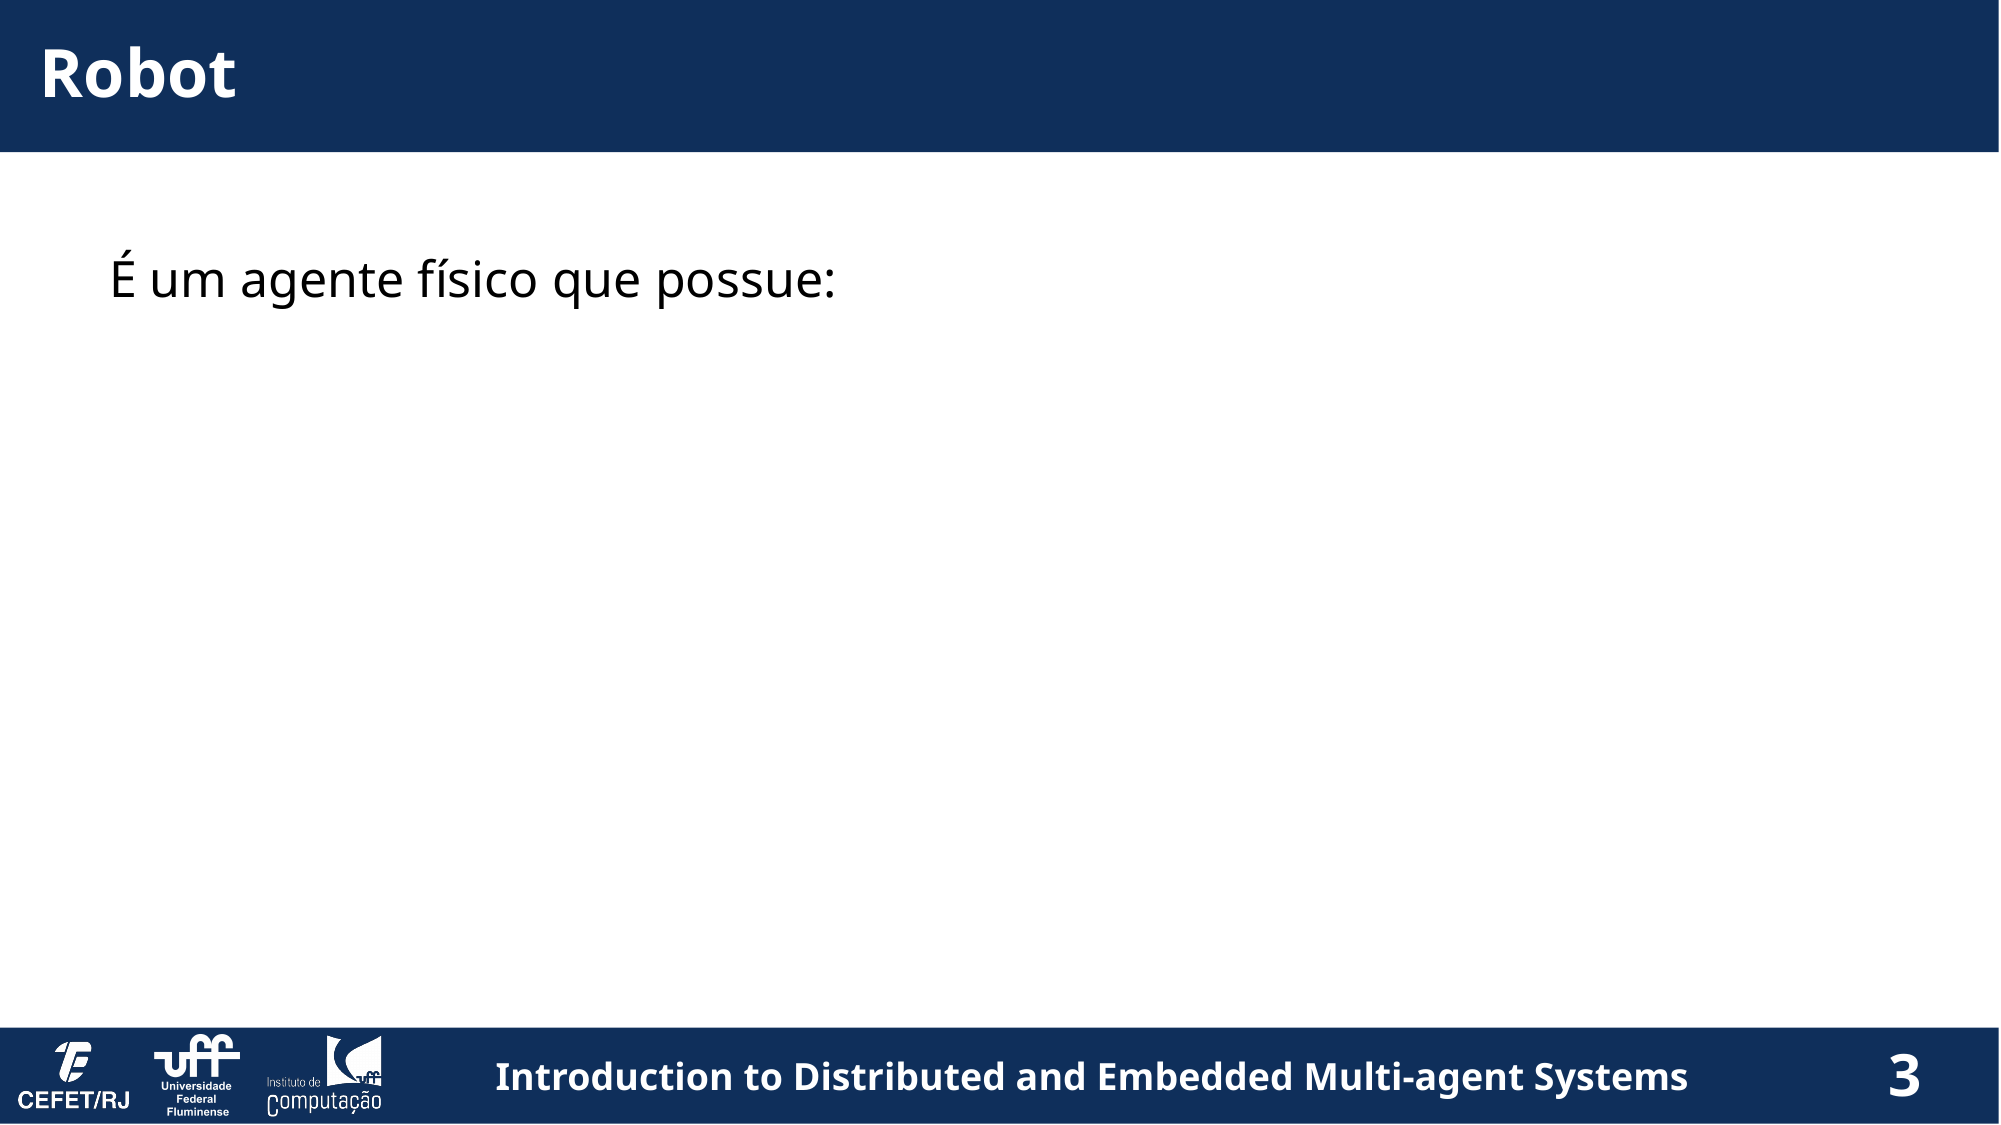

Robot
É um agente físico que possue: